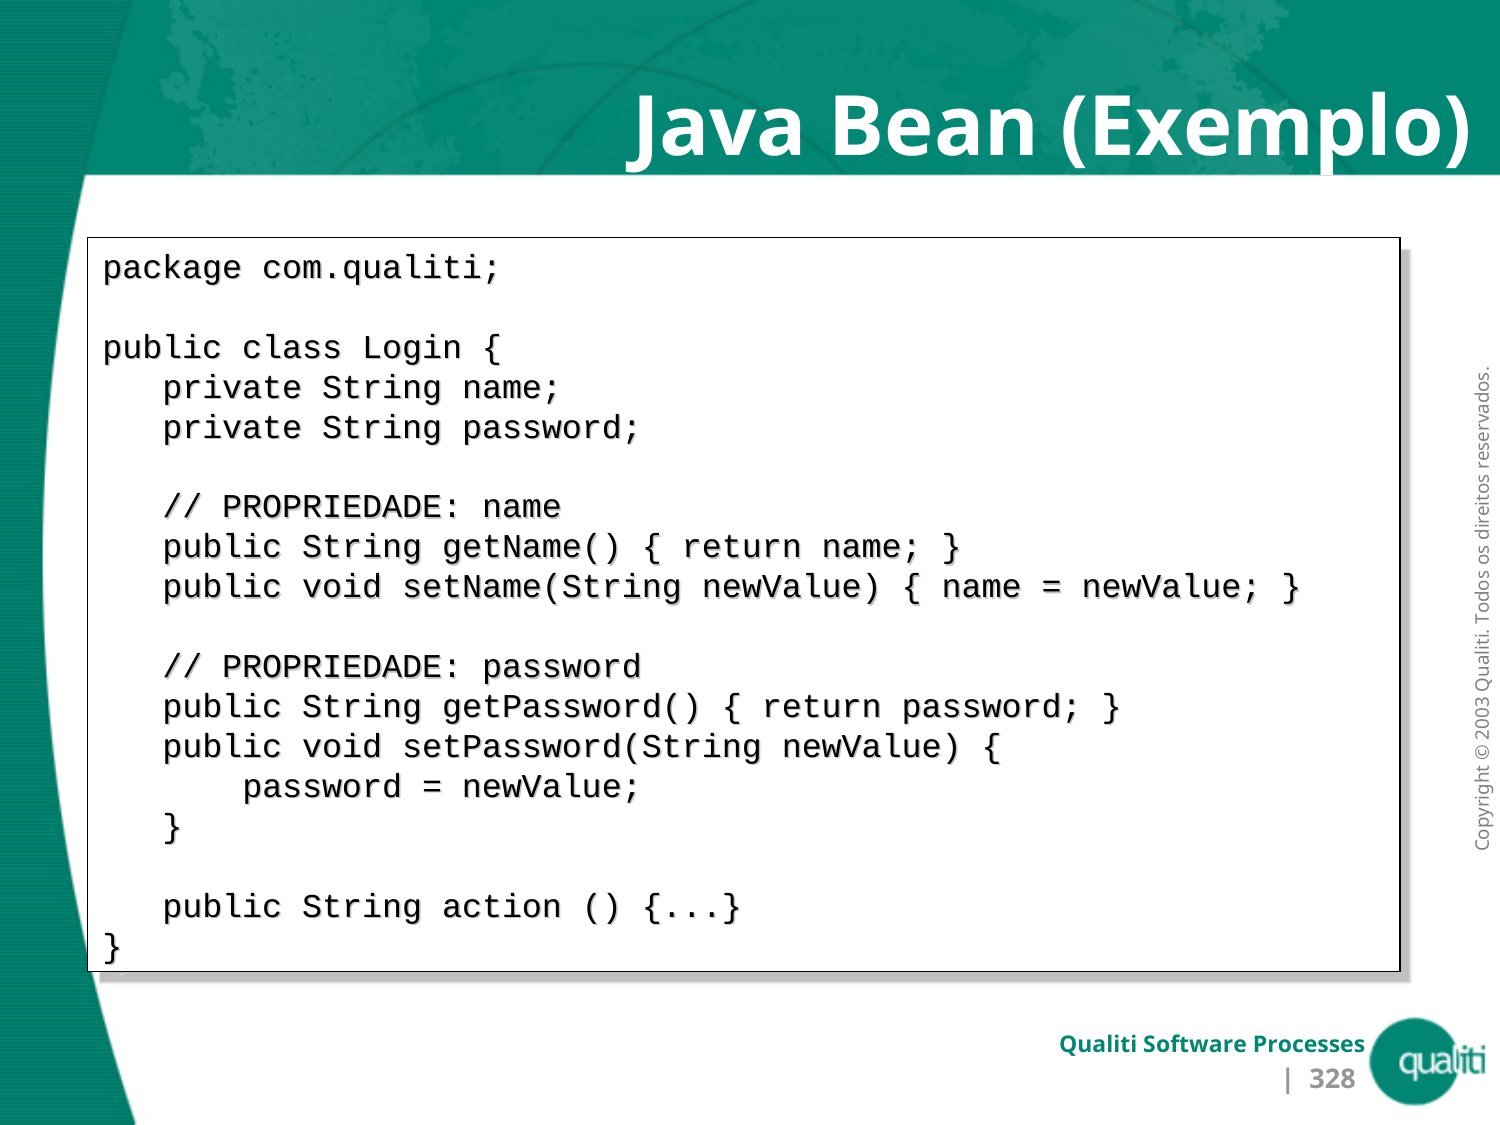

# Java Bean (Exemplo)‏
package com.qualiti;
public class Login {
 private String name;
 private String password;
 // PROPRIEDADE: name
 public String getName() { return name; }
 public void setName(String newValue) { name = newValue; }
 // PROPRIEDADE: password
 public String getPassword() { return password; }
 public void setPassword(String newValue) {
 password = newValue;
 }
 public String action () {...}
}